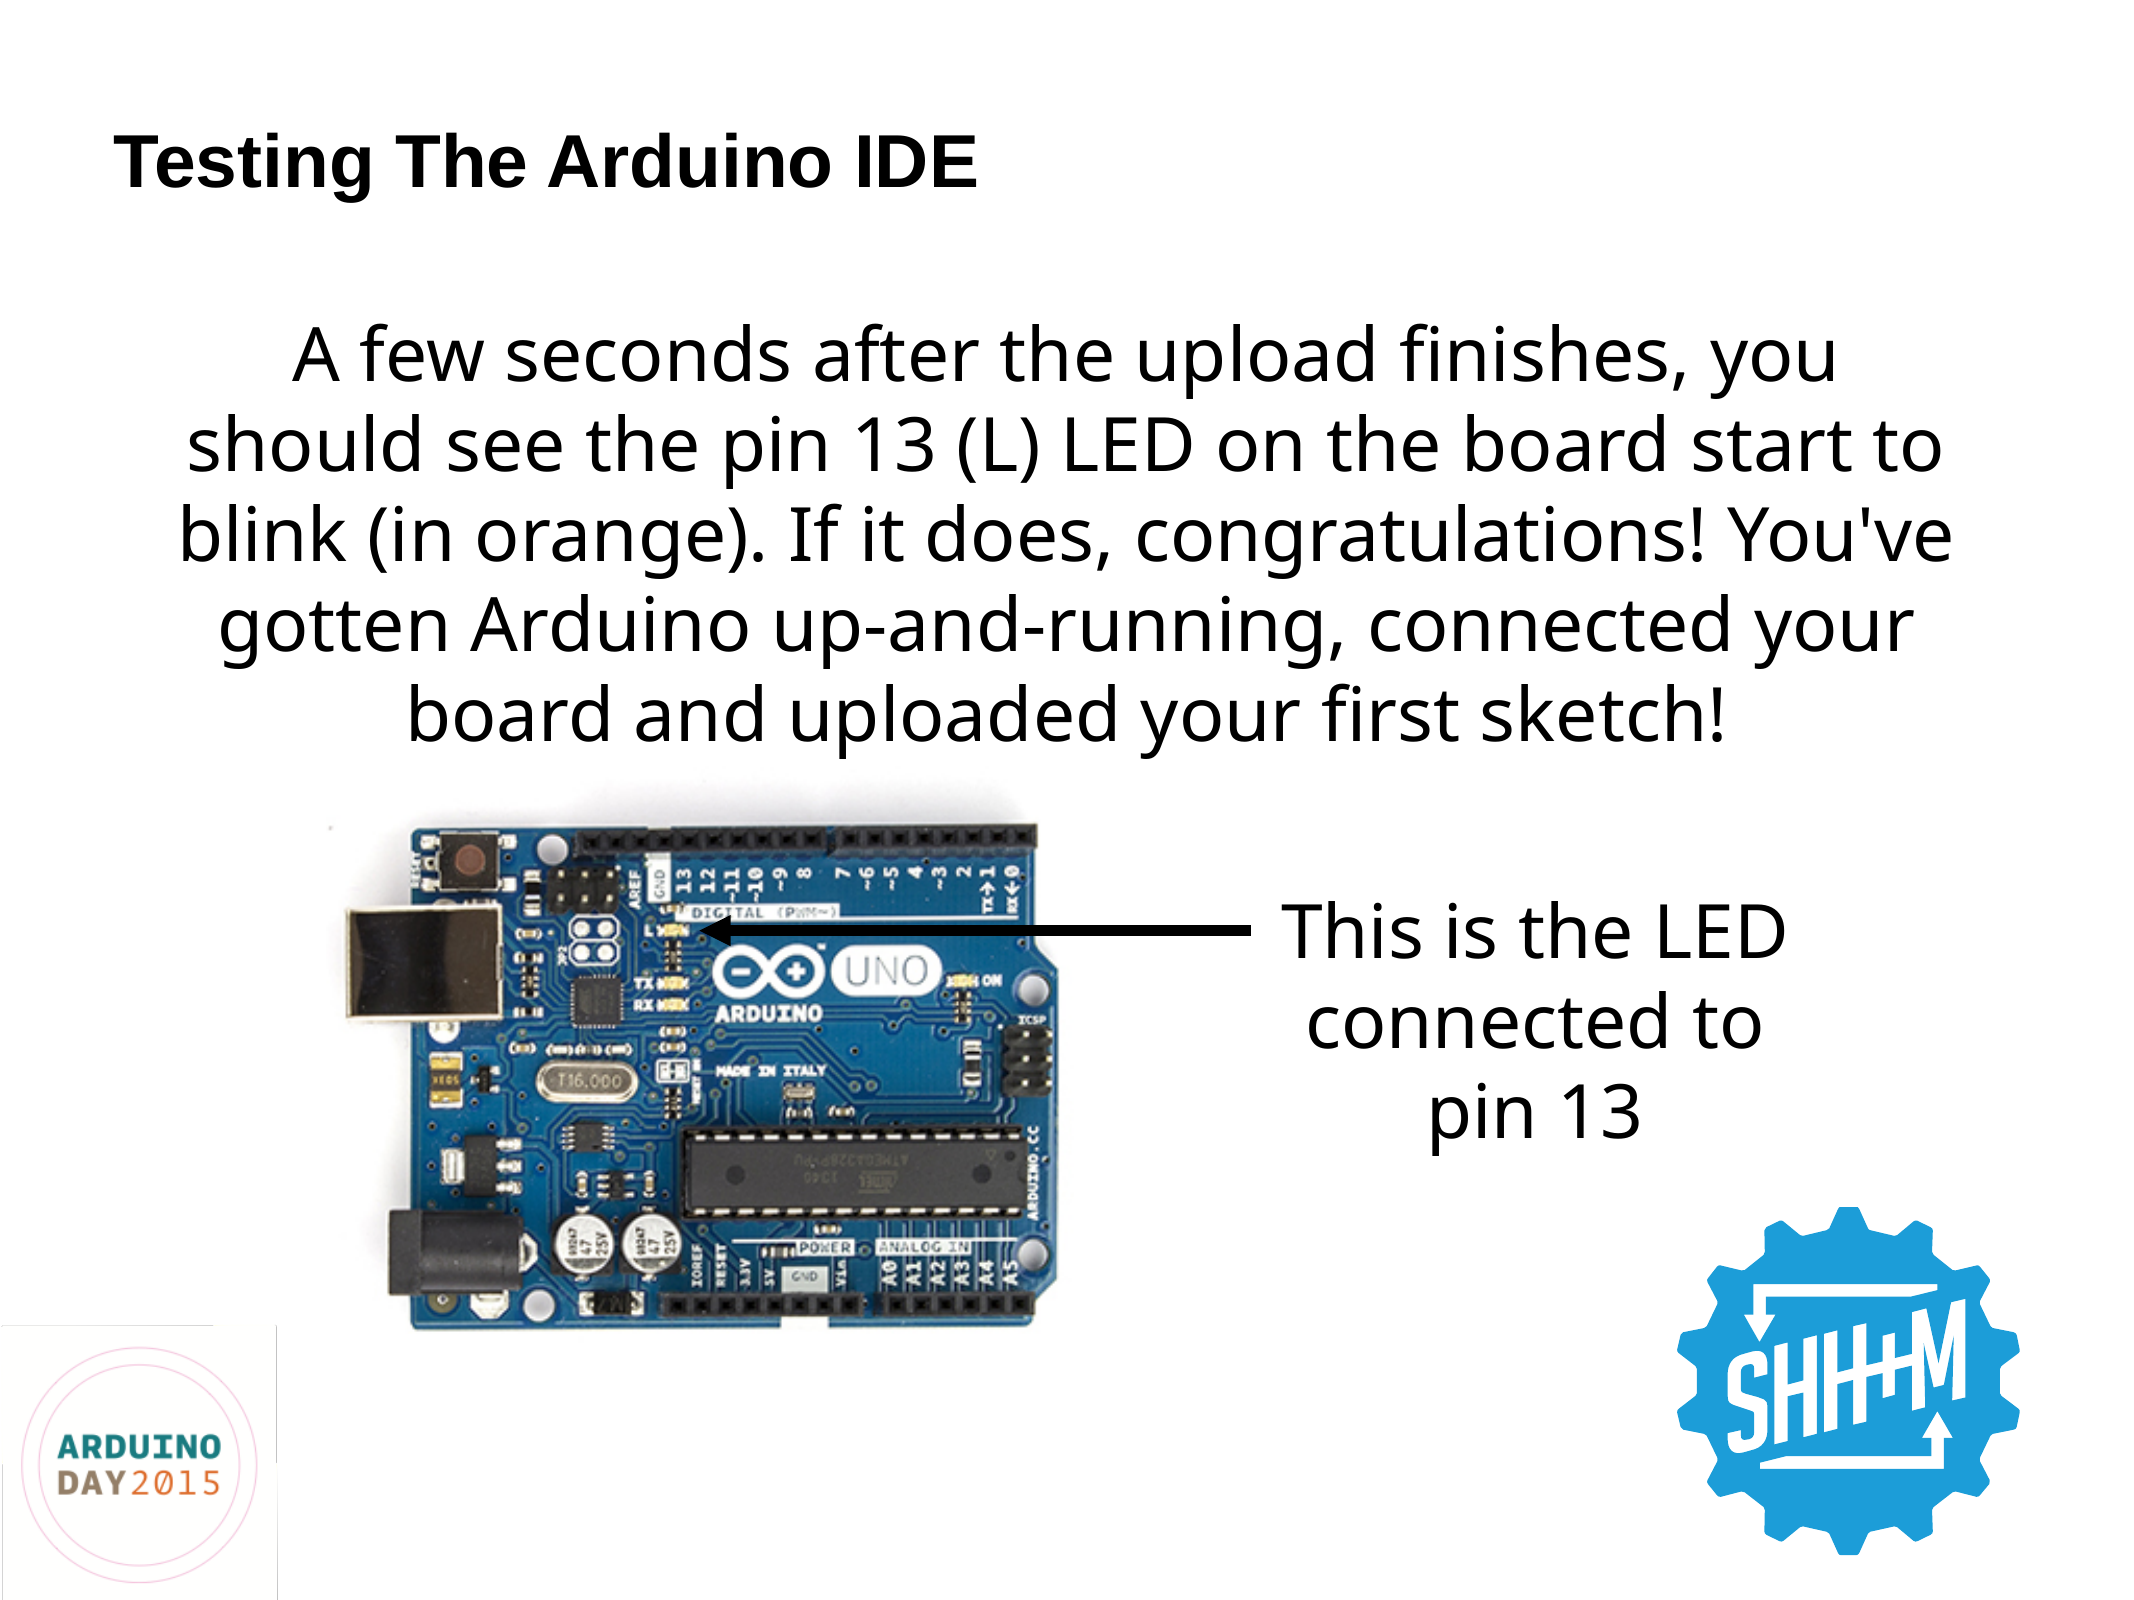

Testing The Arduino IDE
A few seconds after the upload finishes, you should see the pin 13 (L) LED on the board start to blink (in orange). If it does, congratulations! You've gotten Arduino up-and-running, connected your board and uploaded your first sketch!
This is the LED connected to pin 13